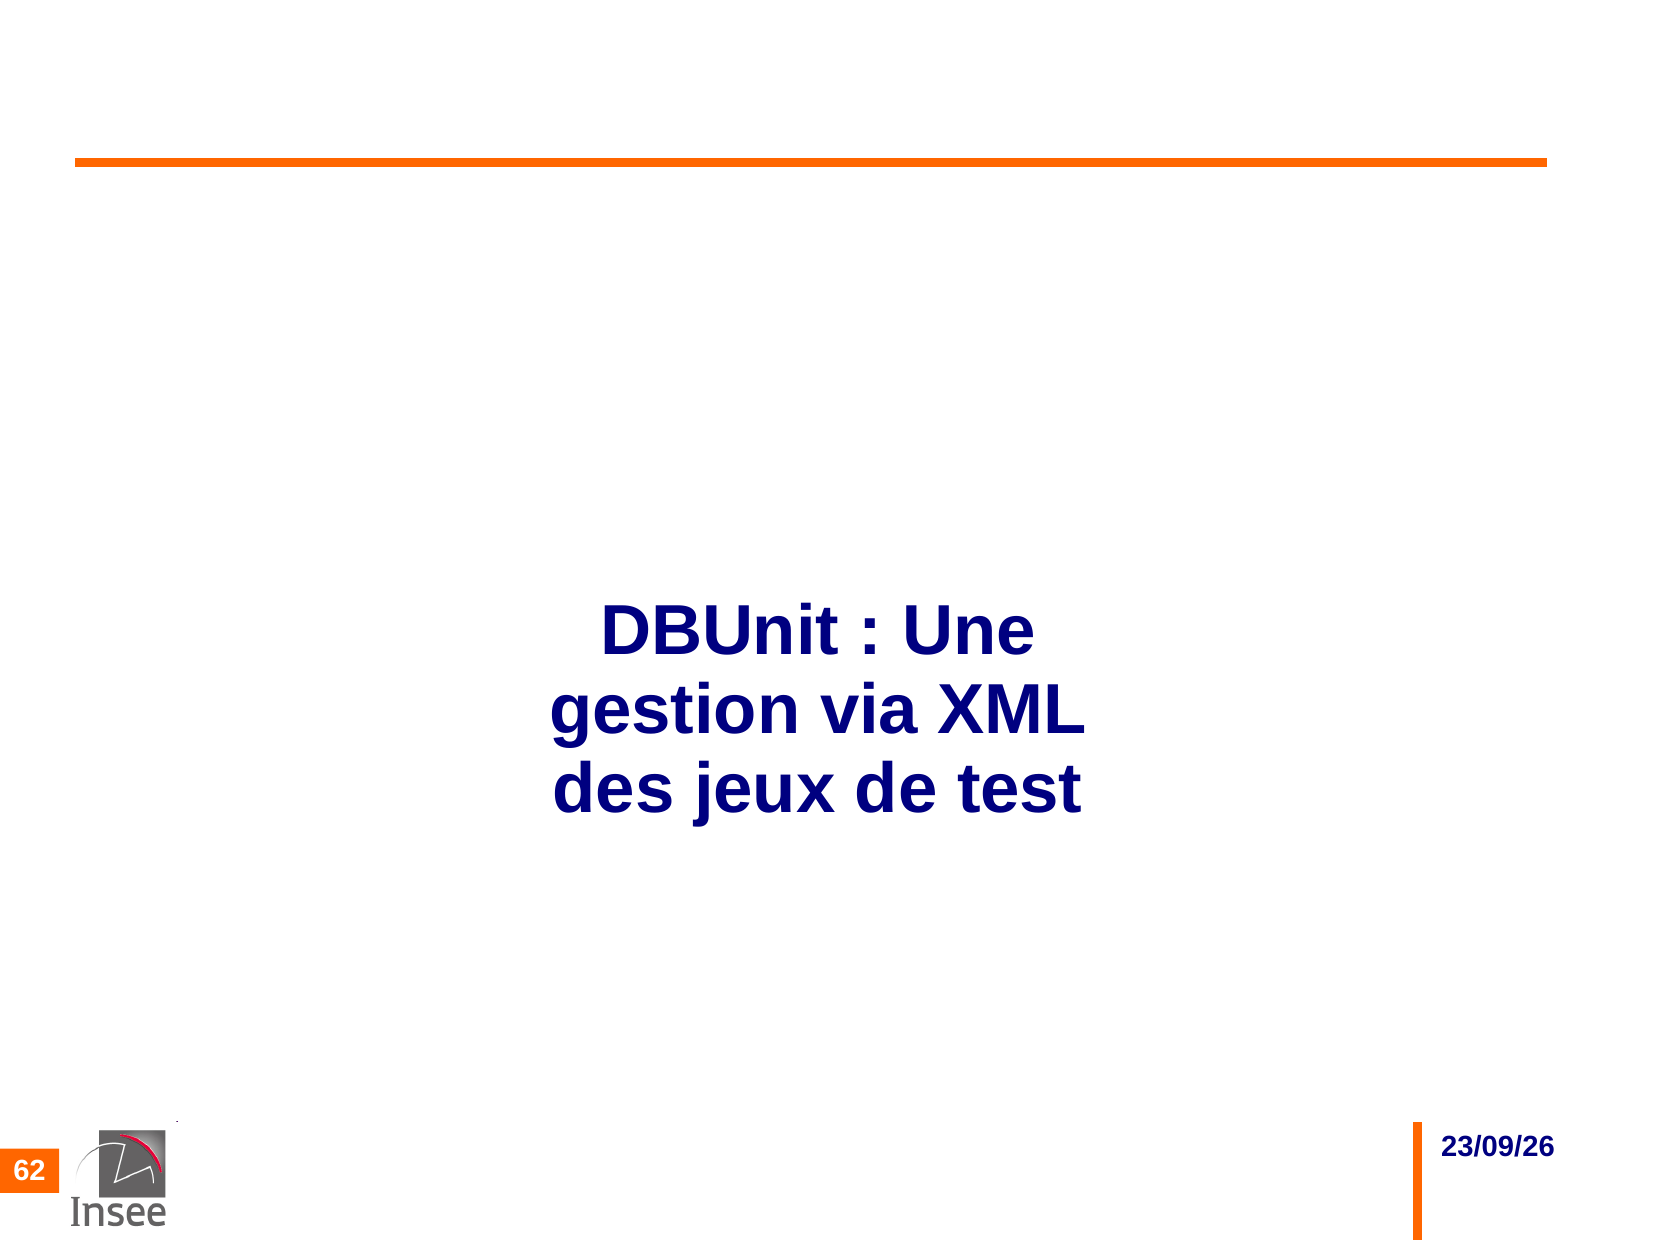

#
DBUnit : Une gestion via XML des jeux de test
62